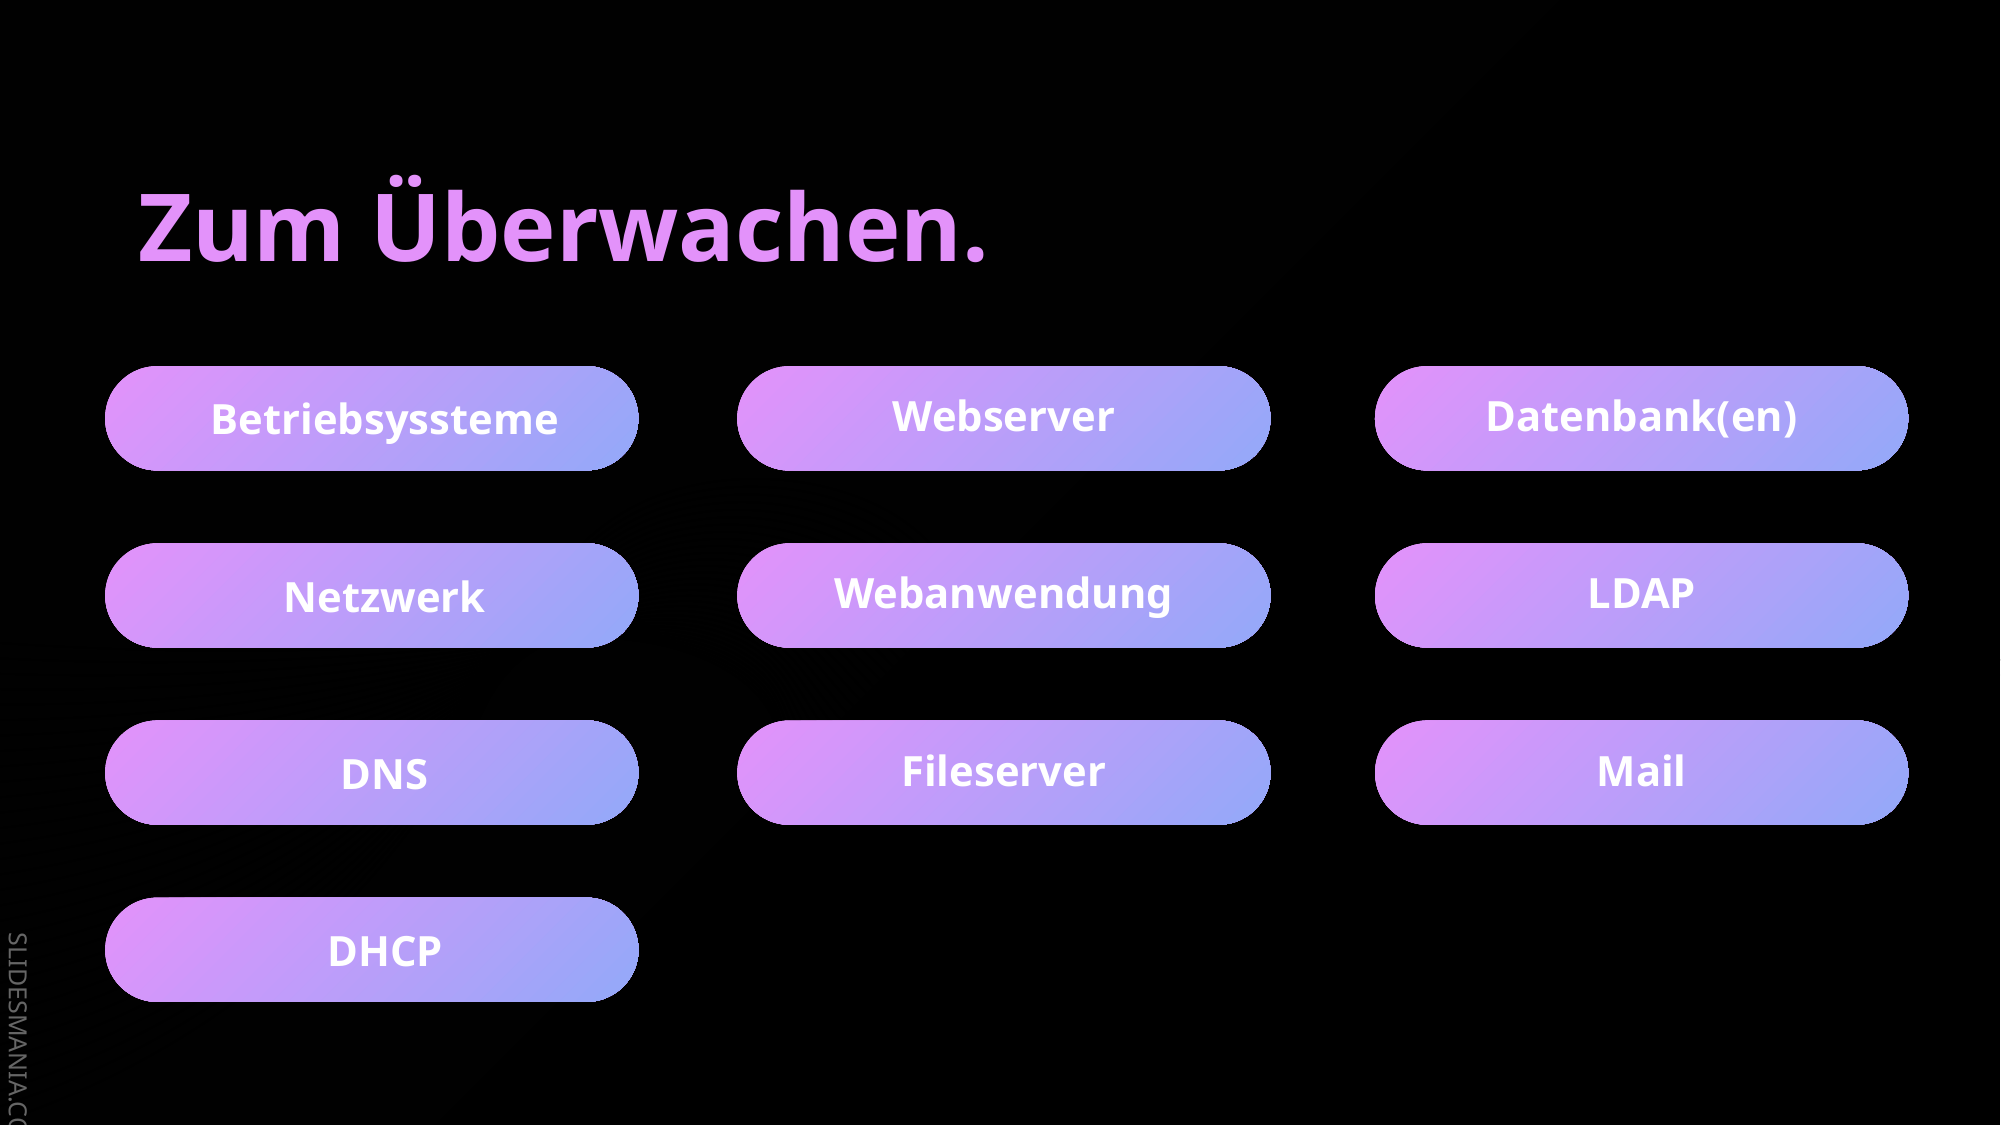

# Zum Überwachen.
Datenbank(en)
Webserver
Betriebsyssteme
LDAP
Webanwendung
Netzwerk
Mail
Fileserver
DNS
DHCP